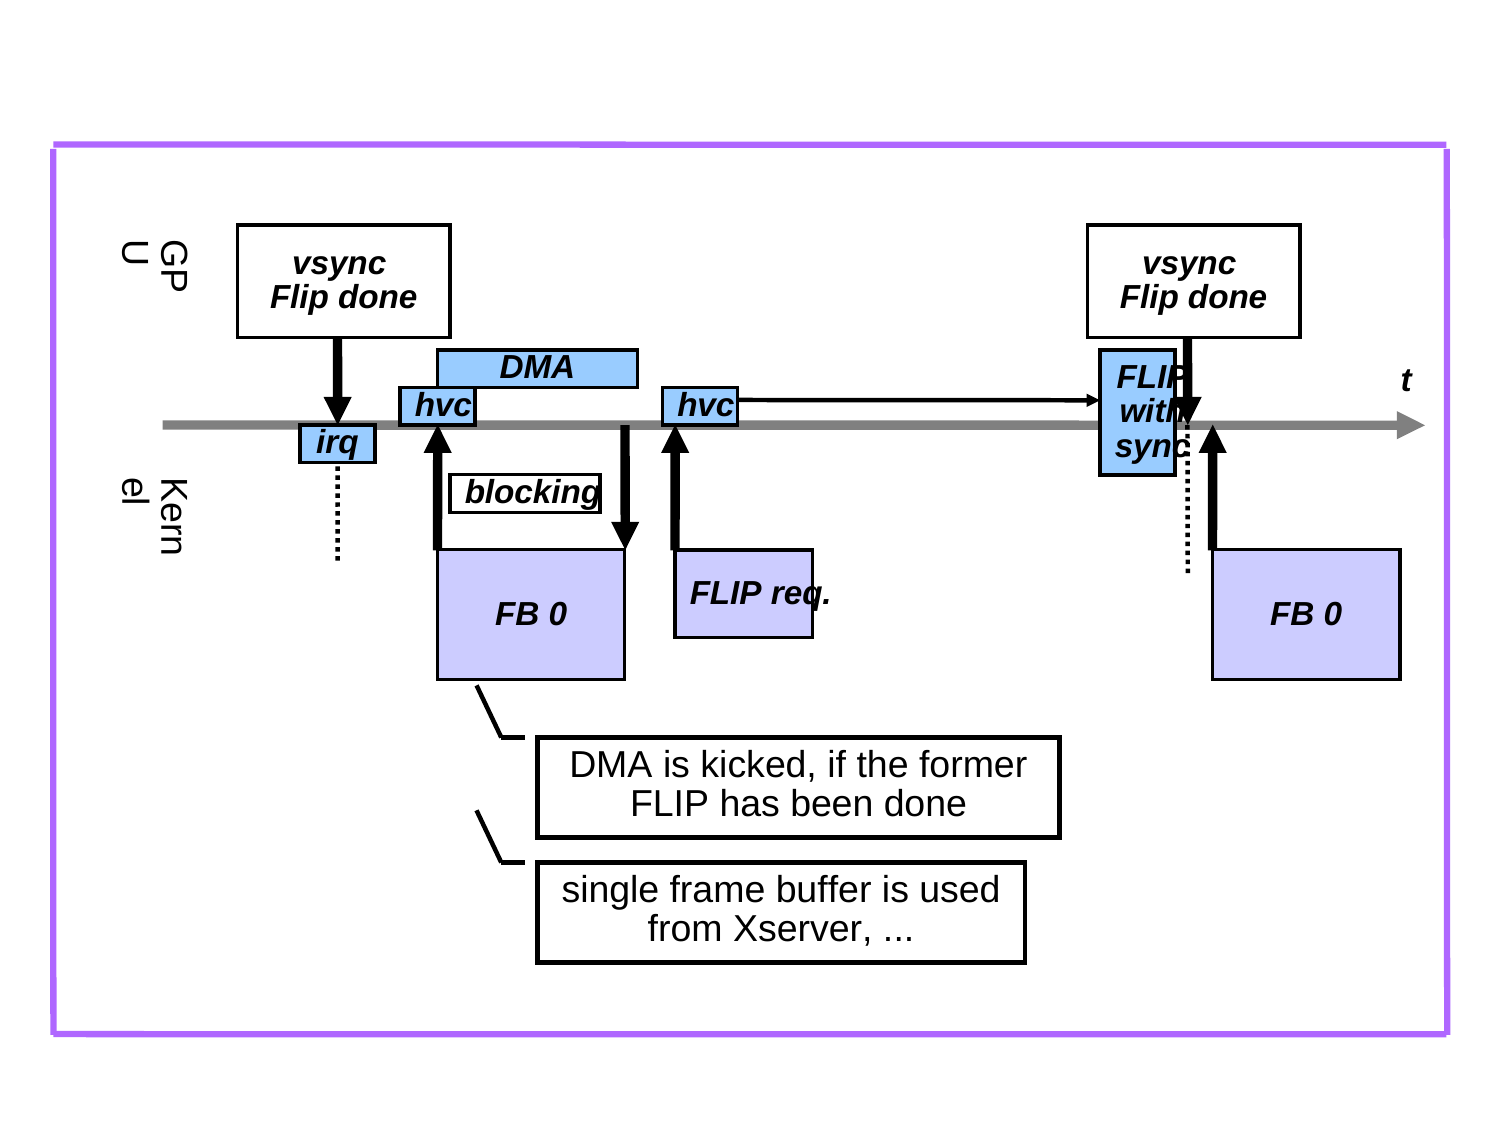

GPU
vsync
Flip done
vsync
Flip done
DMA
FLIP
with
sync
t
hvc
hvc
irq
Kernel
blocking
FB 0
FLIP req.
FB 0
DMA is kicked, if the former FLIP has been done
single frame buffer is used from Xserver, ...